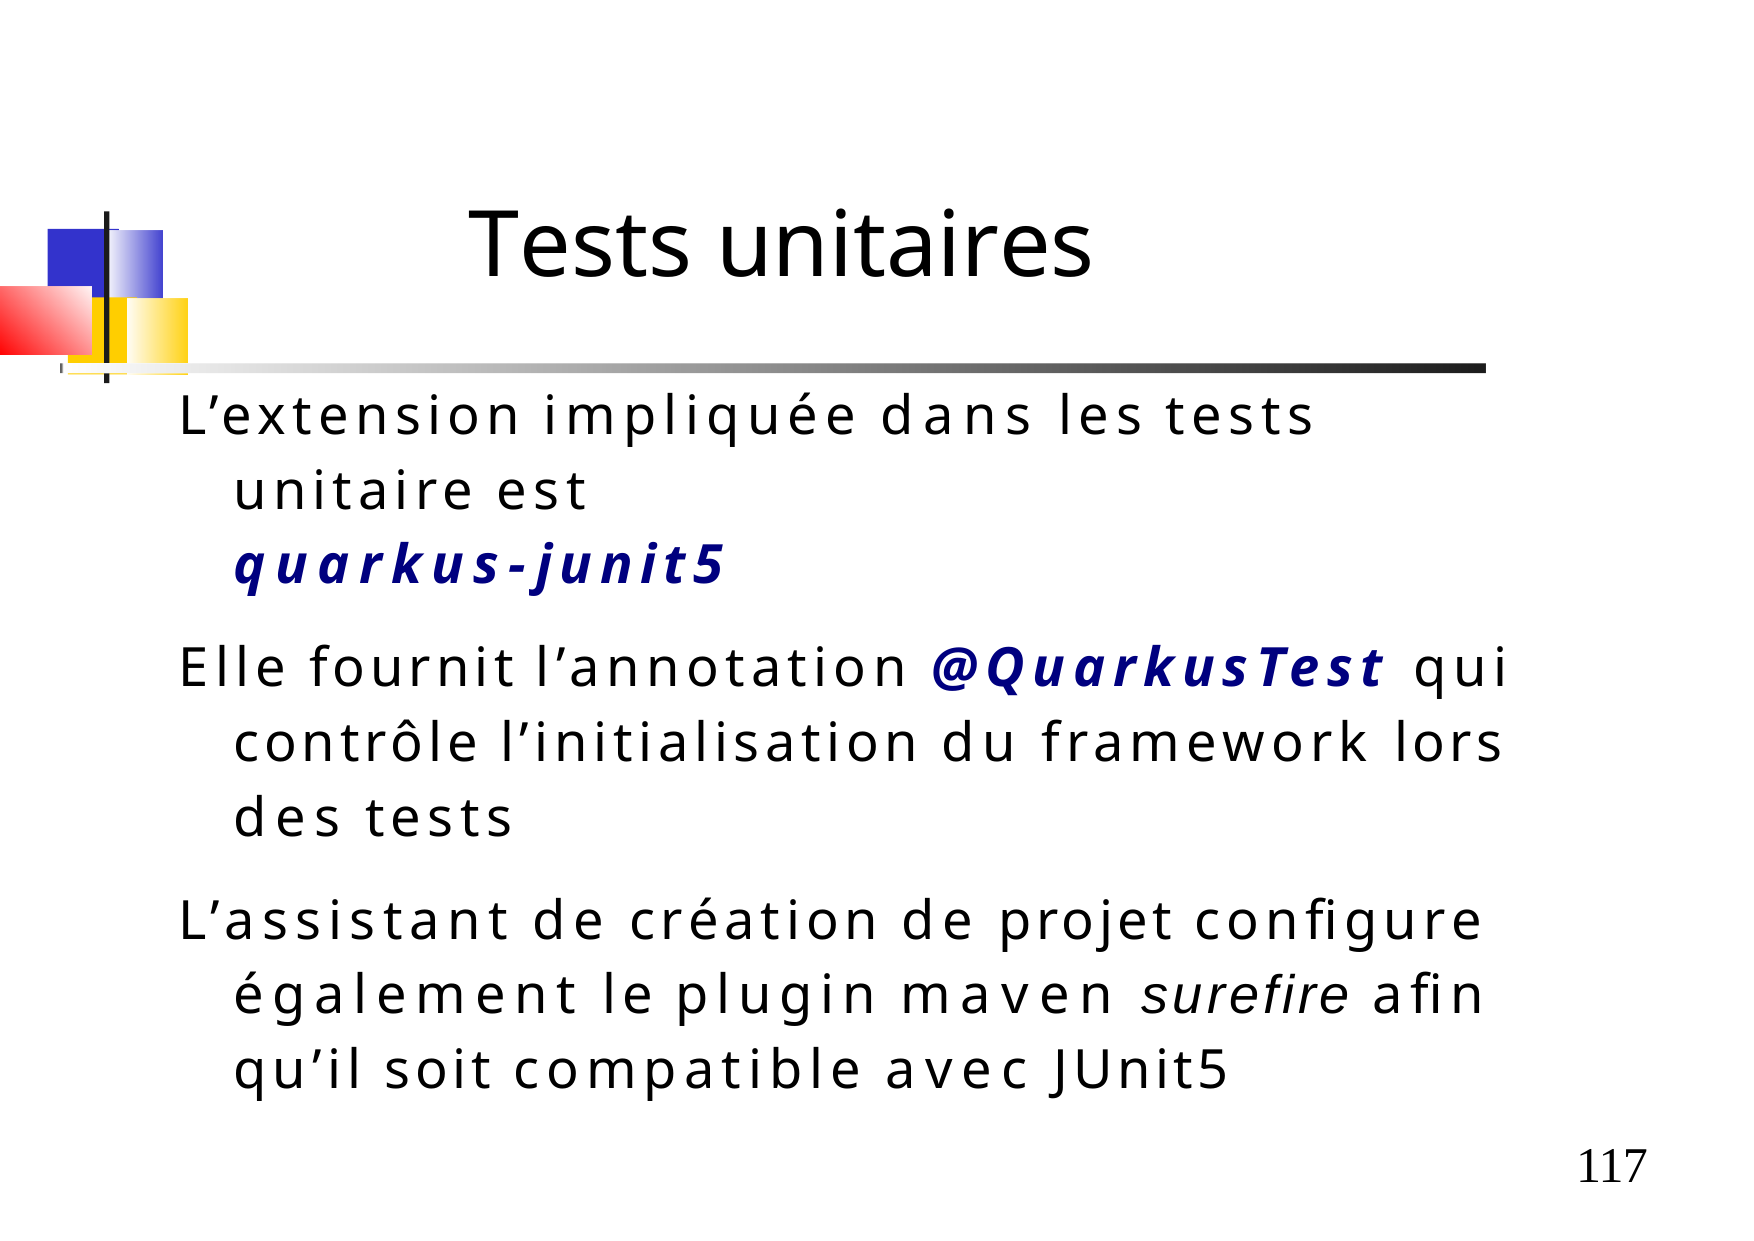

# Tests unitaires
L’extension impliquée dans les tests unitaire est
quarkus-junit5
Elle fournit l’annotation @QuarkusTest qui contrôle l’initialisation du framework lors des tests
L’assistant de création de projet configure également le plugin maven surefire afin qu’il soit compatible avec JUnit5
117